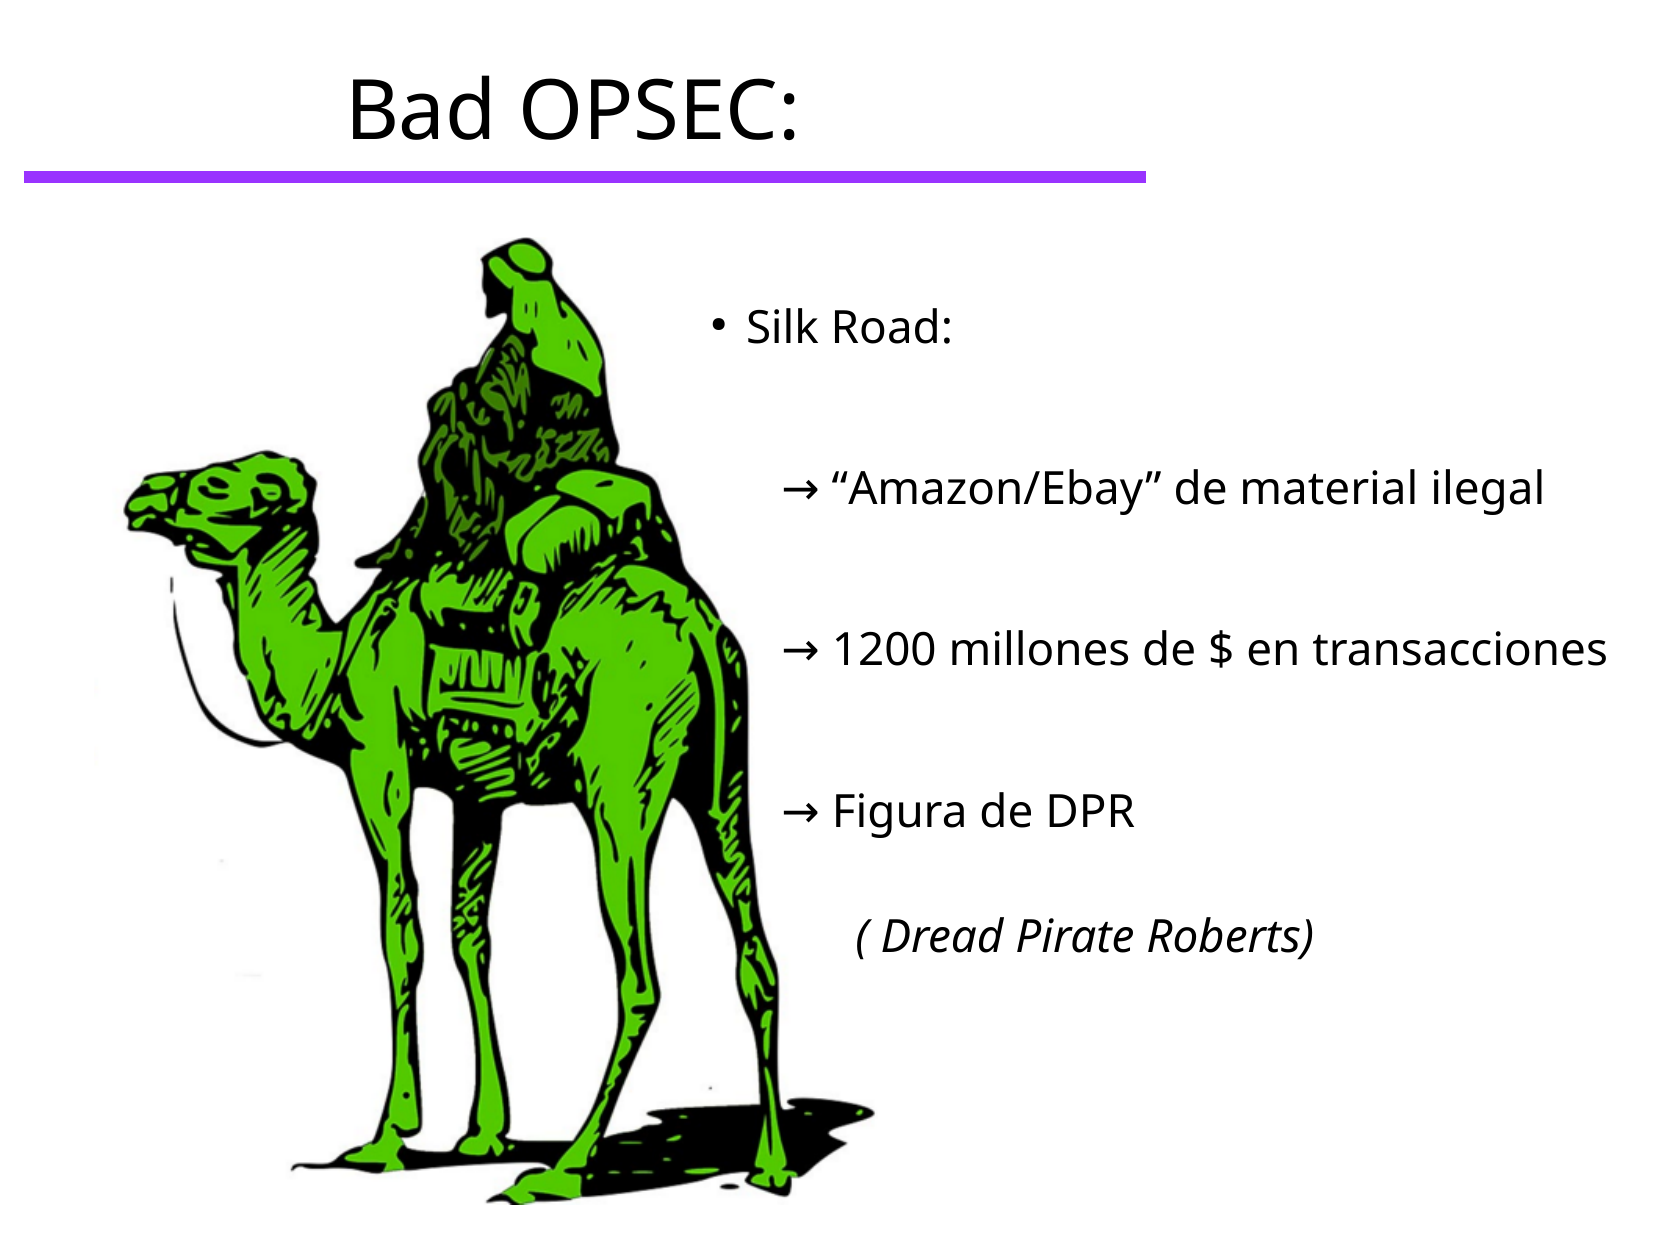

# Bad OPSEC:
Silk Road:
→ “Amazon/Ebay” de material ilegal
→ 1200 millones de $ en transacciones
→ Figura de DPR
	( Dread Pirate Roberts)